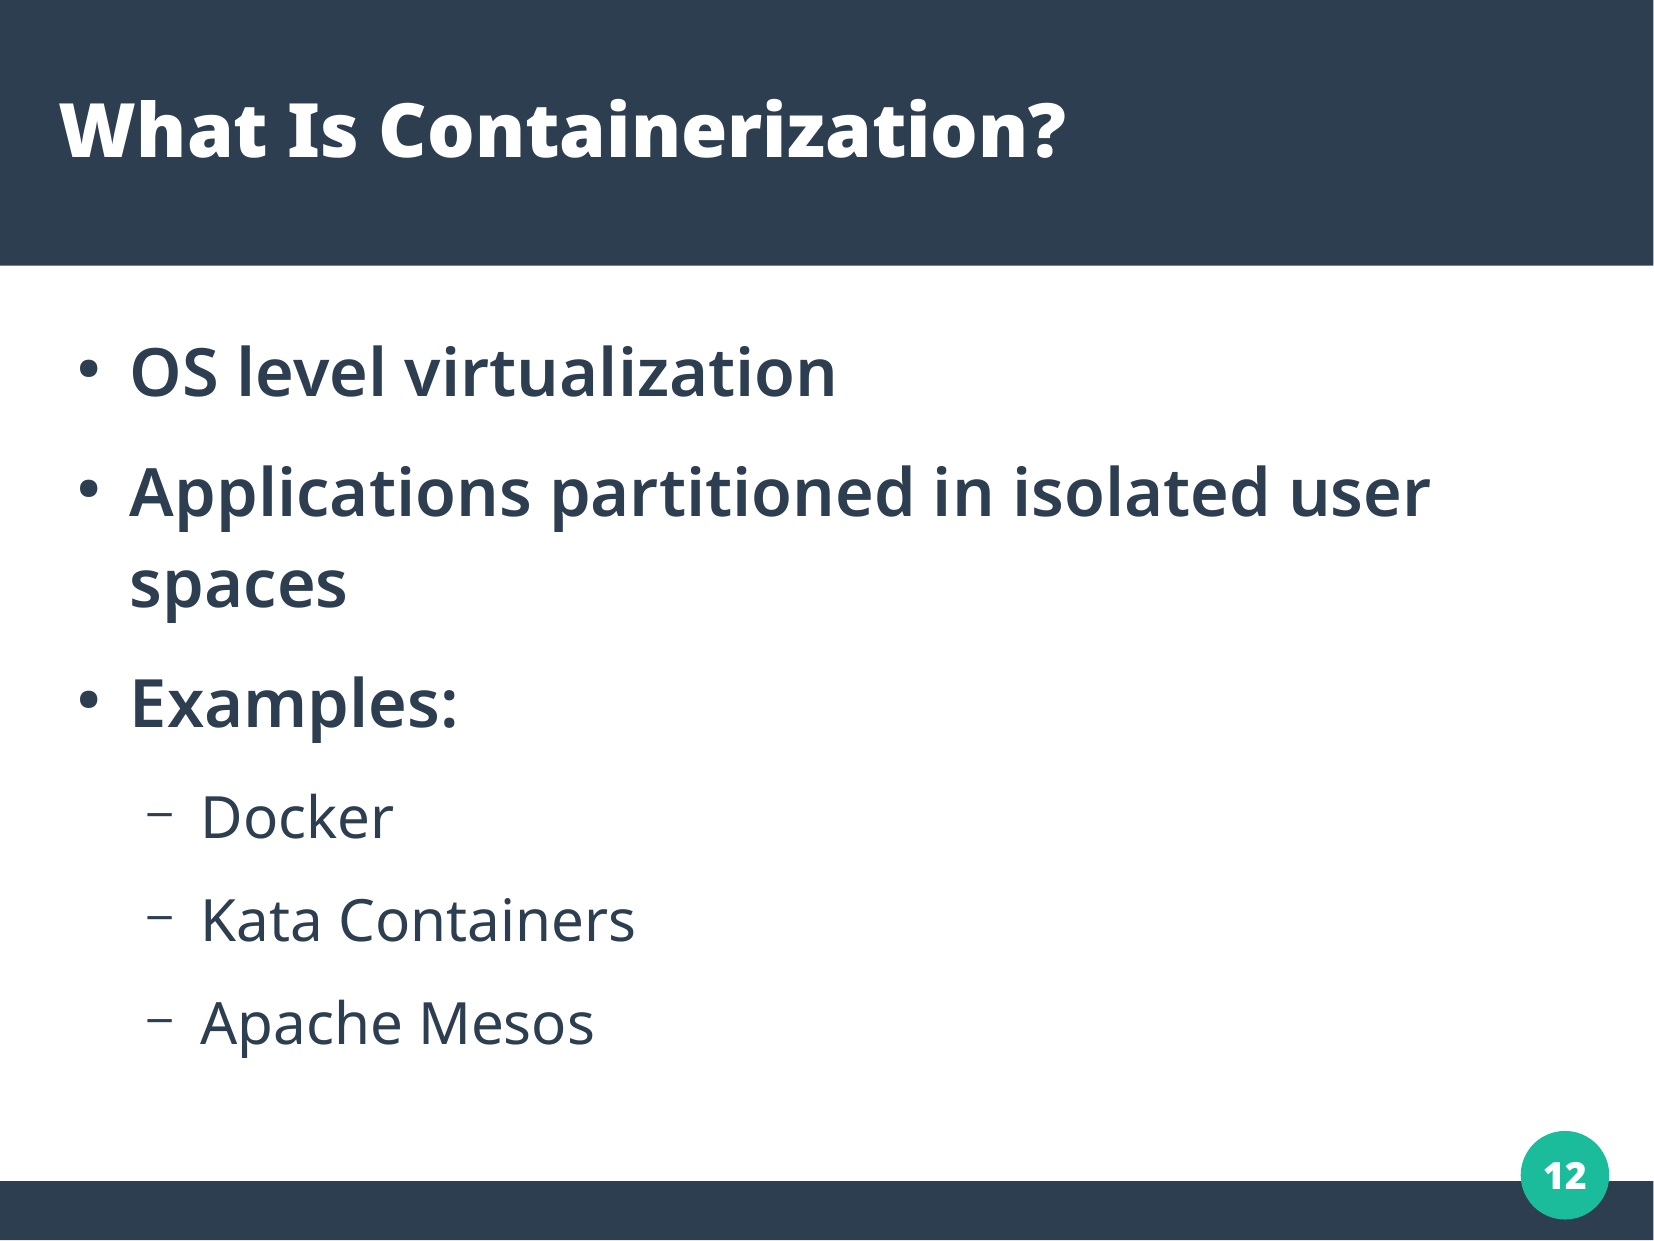

# What Is Containerization?
OS level virtualization
Applications partitioned in isolated user spaces
Examples:
Docker
Kata Containers
Apache Mesos
12